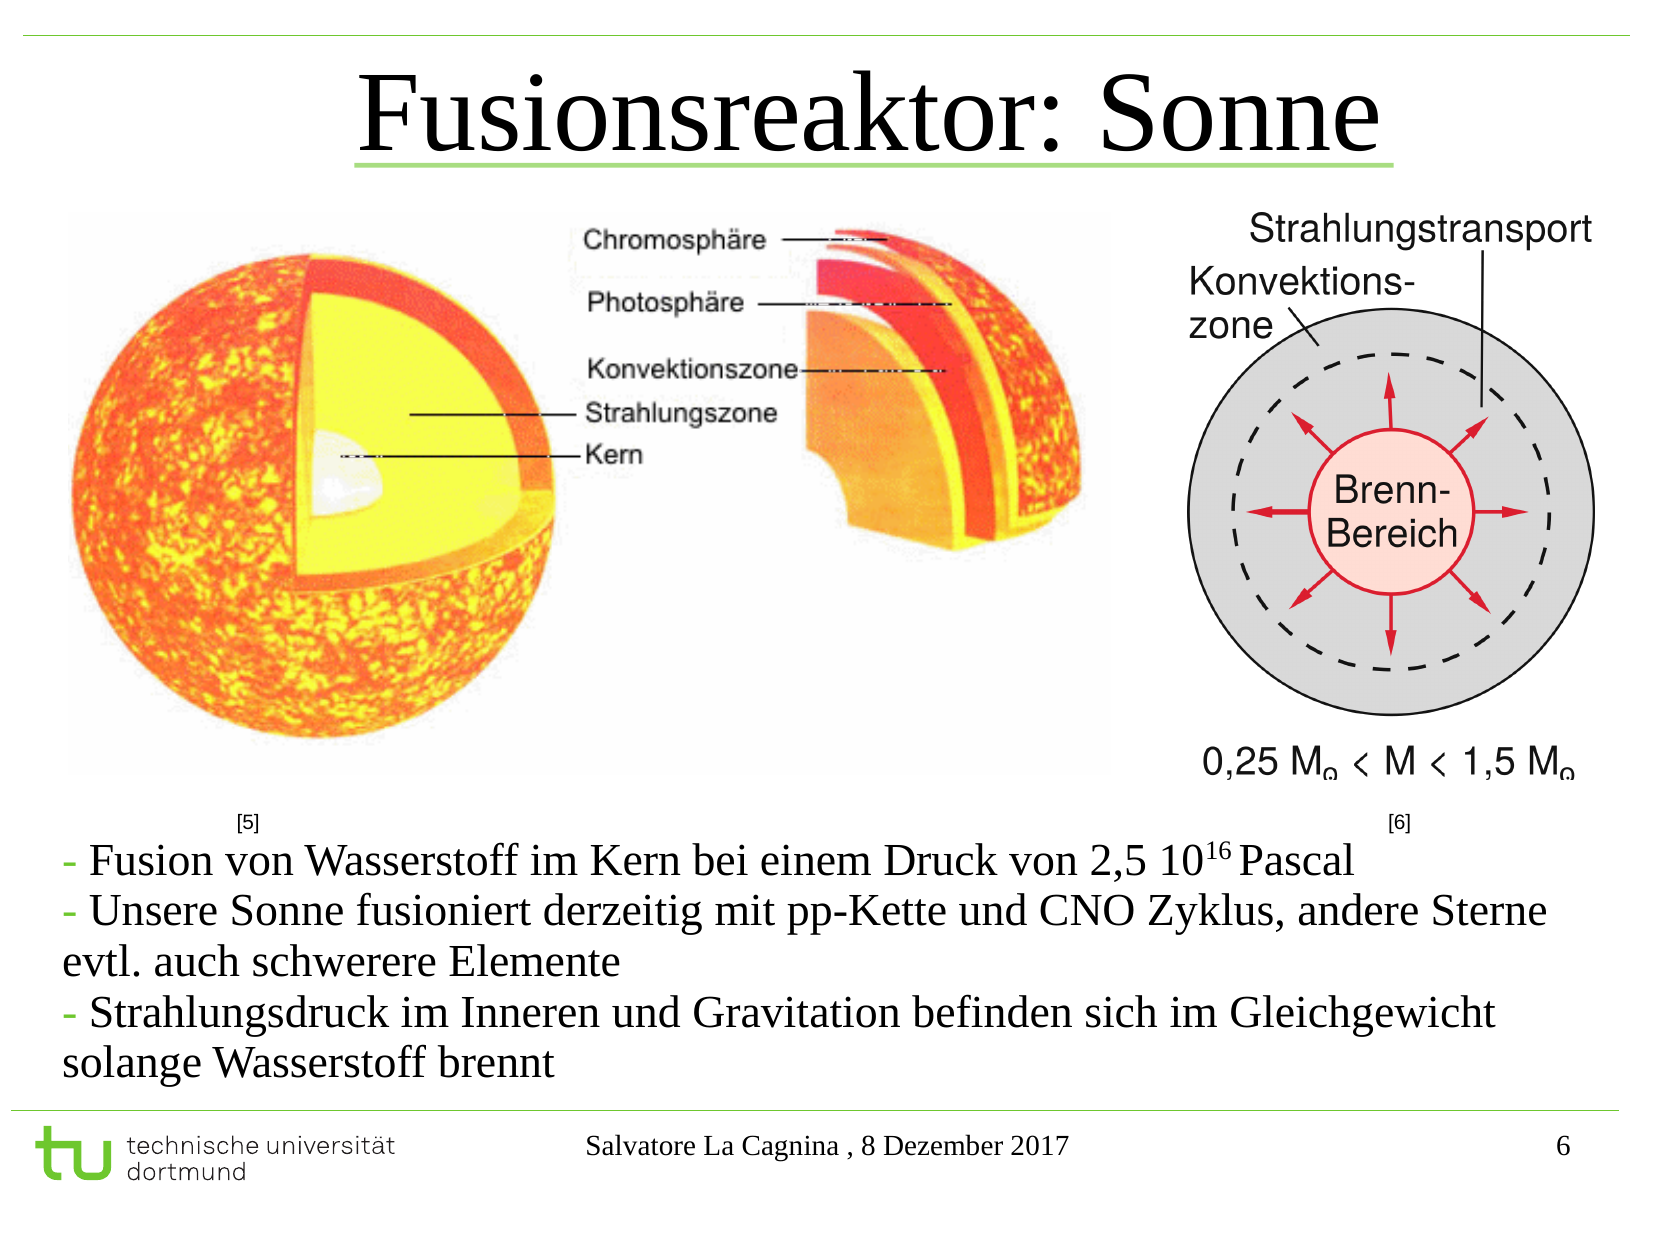

# Fusionsreaktor: Sonne
[6]
[5]
- Fusion von Wasserstoff im Kern bei einem Druck von 2,5 1016 Pascal
- Unsere Sonne fusioniert derzeitig mit pp-Kette und CNO Zyklus, andere Sterne evtl. auch schwerere Elemente
- Strahlungsdruck im Inneren und Gravitation befinden sich im Gleichgewicht solange Wasserstoff brennt
Salvatore La Cagnina , 8 Dezember 2017
6